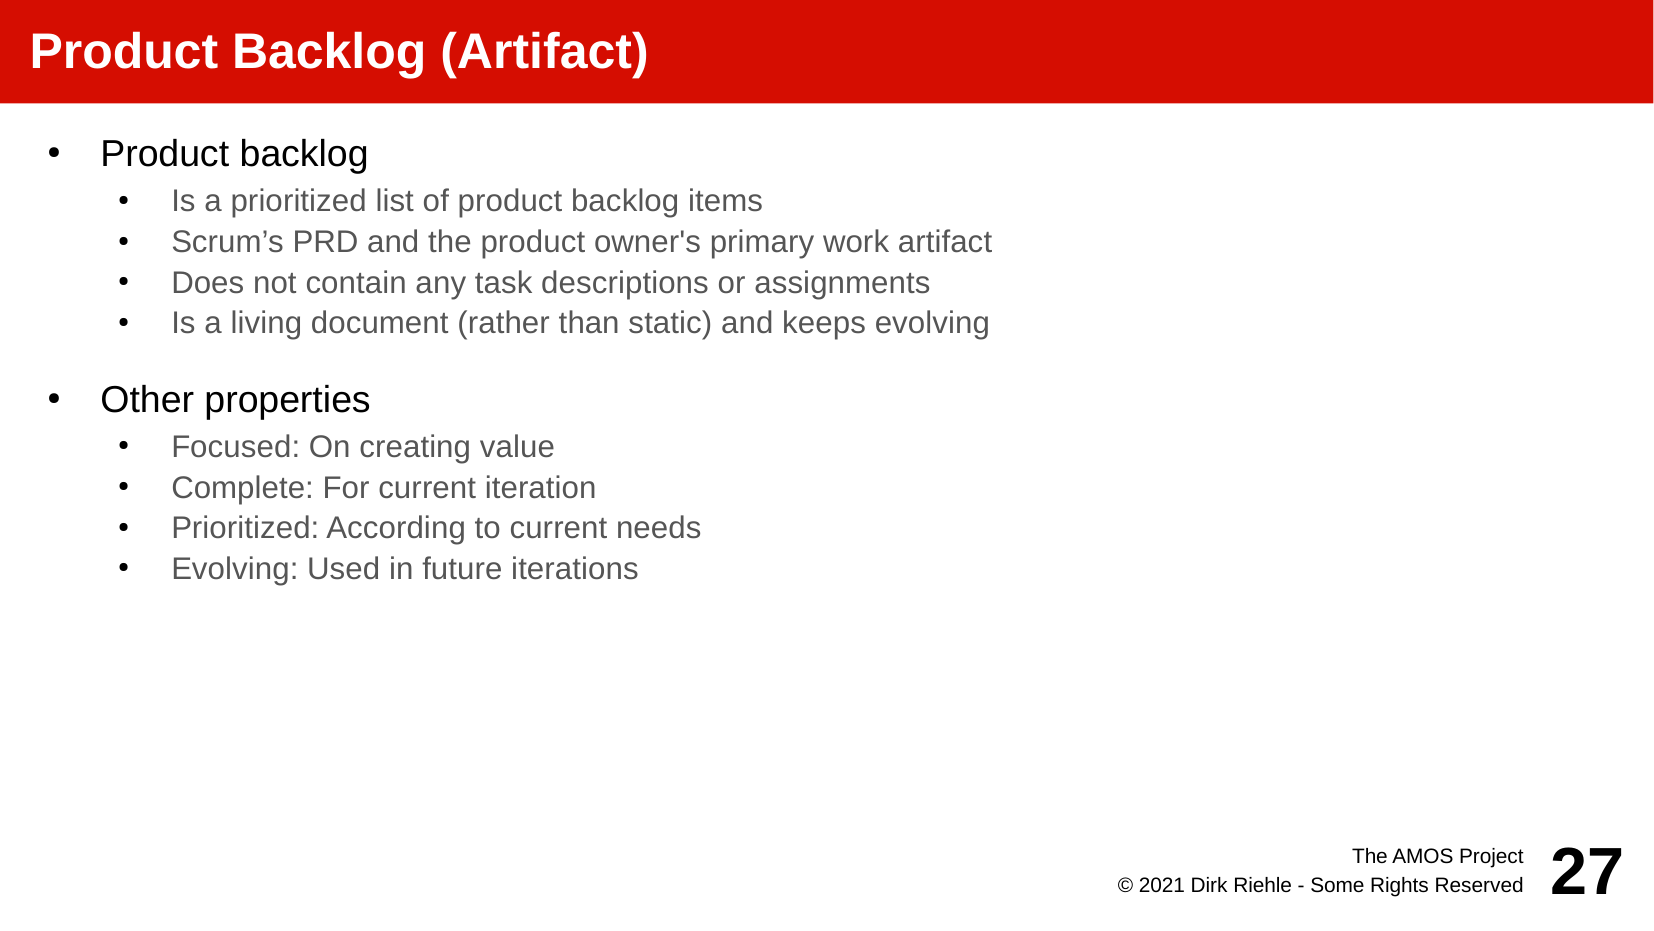

# Product Backlog (Artifact)
Product backlog
Is a prioritized list of product backlog items
Scrum’s PRD and the product owner's primary work artifact
Does not contain any task descriptions or assignments
Is a living document (rather than static) and keeps evolving
Other properties
Focused: On creating value
Complete: For current iteration
Prioritized: According to current needs
Evolving: Used in future iterations
The AMOS Project
27
© 2021 Dirk Riehle - Some Rights Reserved